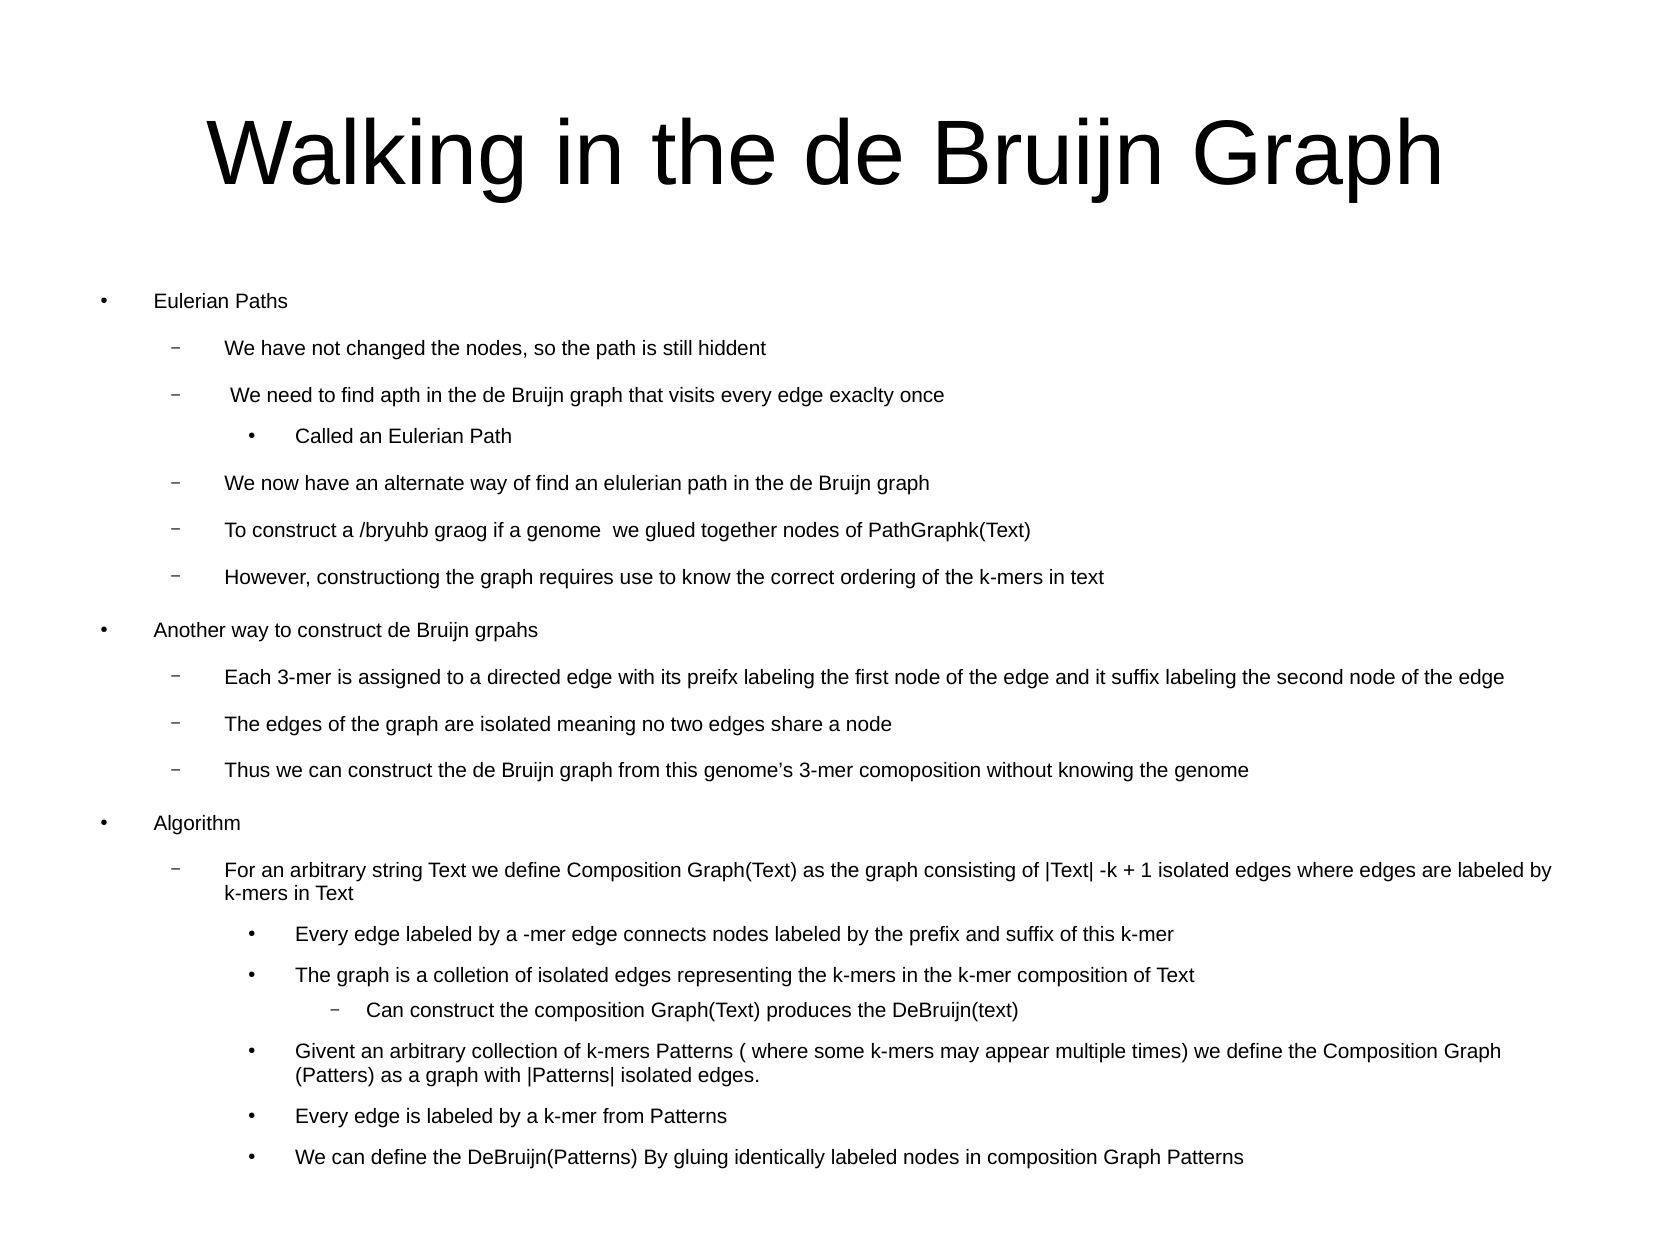

# Walking in the de Bruijn Graph
Eulerian Paths
We have not changed the nodes, so the path is still hiddent
 We need to find apth in the de Bruijn graph that visits every edge exaclty once
Called an Eulerian Path
We now have an alternate way of find an elulerian path in the de Bruijn graph
To construct a /bryuhb graog if a genome we glued together nodes of PathGraphk(Text)
However, constructiong the graph requires use to know the correct ordering of the k-mers in text
Another way to construct de Bruijn grpahs
Each 3-mer is assigned to a directed edge with its preifx labeling the first node of the edge and it suffix labeling the second node of the edge
The edges of the graph are isolated meaning no two edges share a node
Thus we can construct the de Bruijn graph from this genome’s 3-mer comoposition without knowing the genome
Algorithm
For an arbitrary string Text we define Composition Graph(Text) as the graph consisting of |Text| -k + 1 isolated edges where edges are labeled by k-mers in Text
Every edge labeled by a -mer edge connects nodes labeled by the prefix and suffix of this k-mer
The graph is a colletion of isolated edges representing the k-mers in the k-mer composition of Text
Can construct the composition Graph(Text) produces the DeBruijn(text)
Givent an arbitrary collection of k-mers Patterns ( where some k-mers may appear multiple times) we define the Composition Graph (Patters) as a graph with |Patterns| isolated edges.
Every edge is labeled by a k-mer from Patterns
We can define the DeBruijn(Patterns) By gluing identically labeled nodes in composition Graph Patterns